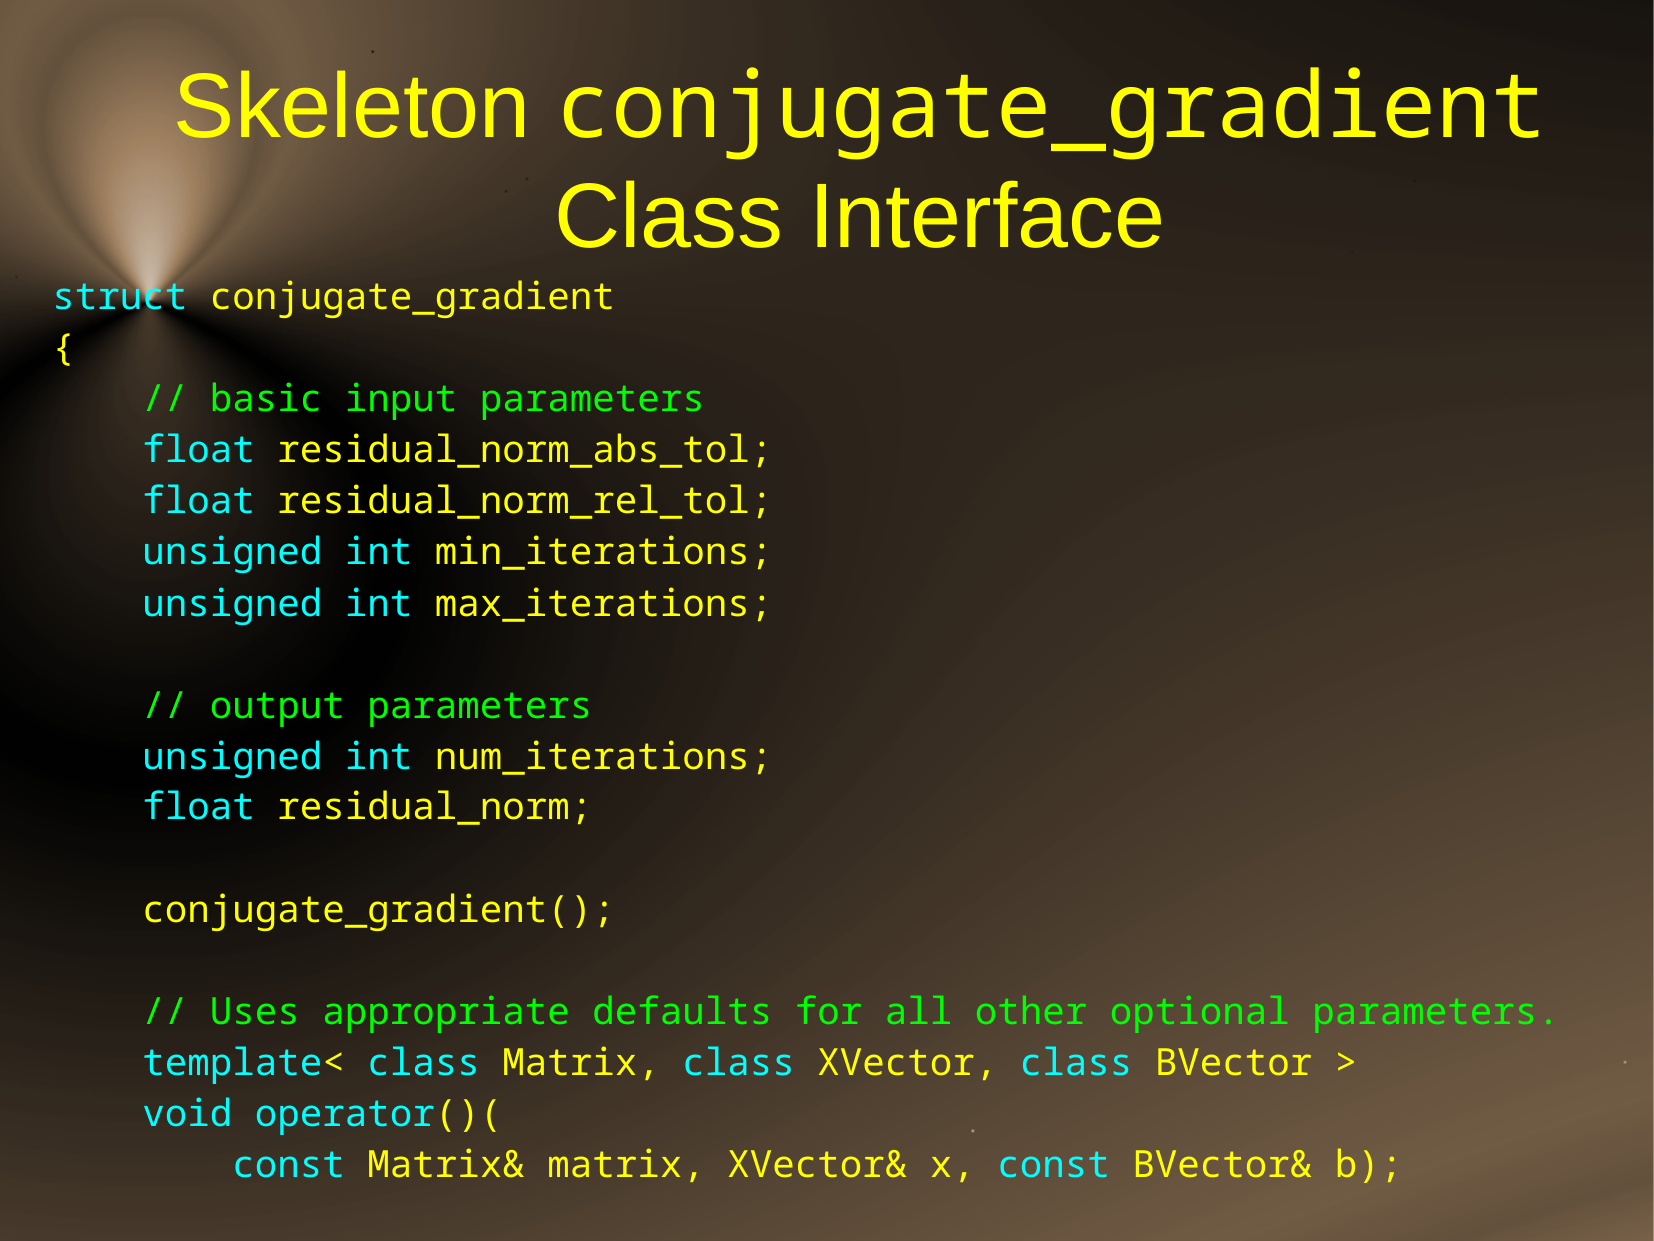

# Skeleton conjugate_gradient Class Interface
struct conjugate_gradient
{
 // basic input parameters
 float residual_norm_abs_tol;
 float residual_norm_rel_tol;
 unsigned int min_iterations;
 unsigned int max_iterations;
 // output parameters
 unsigned int num_iterations;
 float residual_norm;
 conjugate_gradient();
 // Uses appropriate defaults for all other optional parameters.
 template< class Matrix, class XVector, class BVector >
 void operator()(
 const Matrix& matrix, XVector& x, const BVector& b);
 template< class Matrix, class XVector, class BVector,
 class AuxVector >
 void operator()(
 const Matrix& matrix, XVector& x, const BVector& b,
 AuxVector& r, AuxVector& p, AuxVector& q);
};